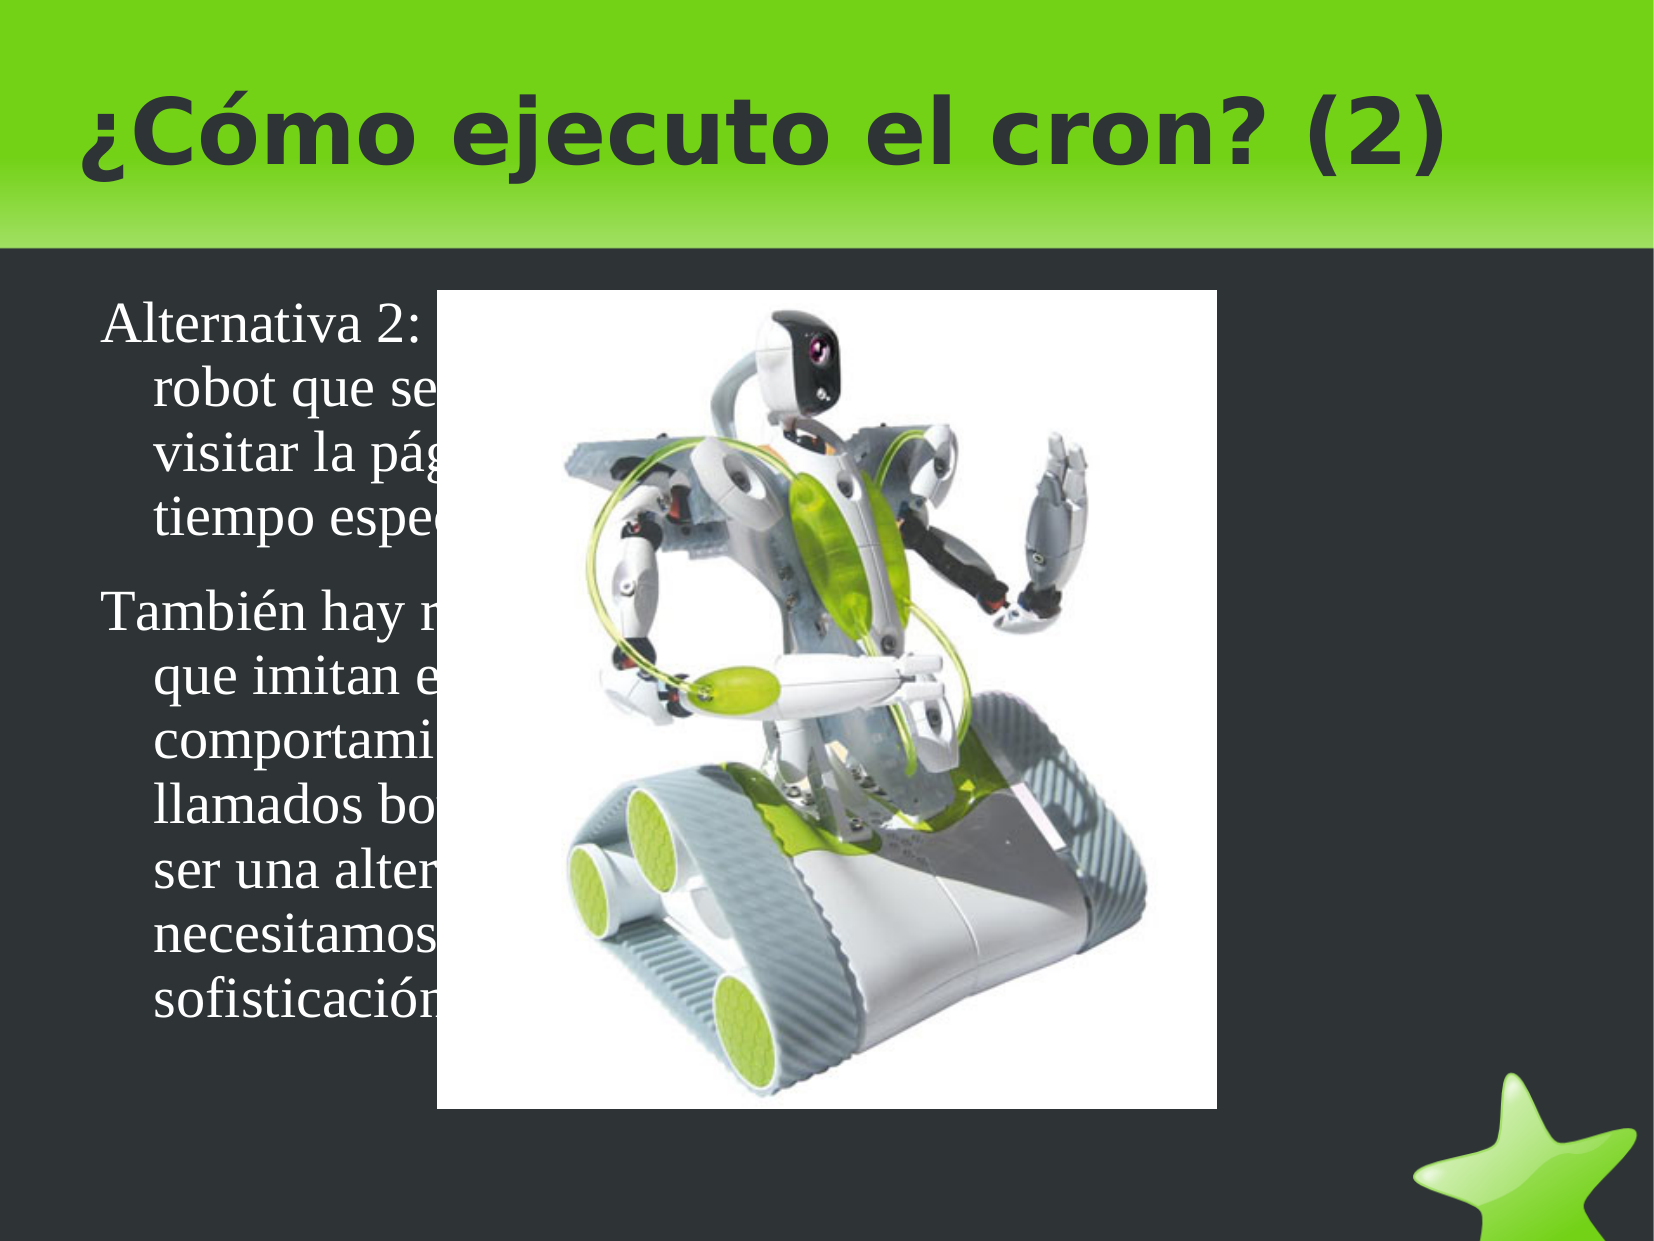

# ¿Cómo ejecuto el cron? (2)
Alternativa 2: Ponemos un robot que se dedique a visitar la página en el tiempo especificado.
También hay robots virtuales que imitan el comportamiento humano llamados bot, y que podría ser una alternativa, pero no necesitamos tanta sofisticación.